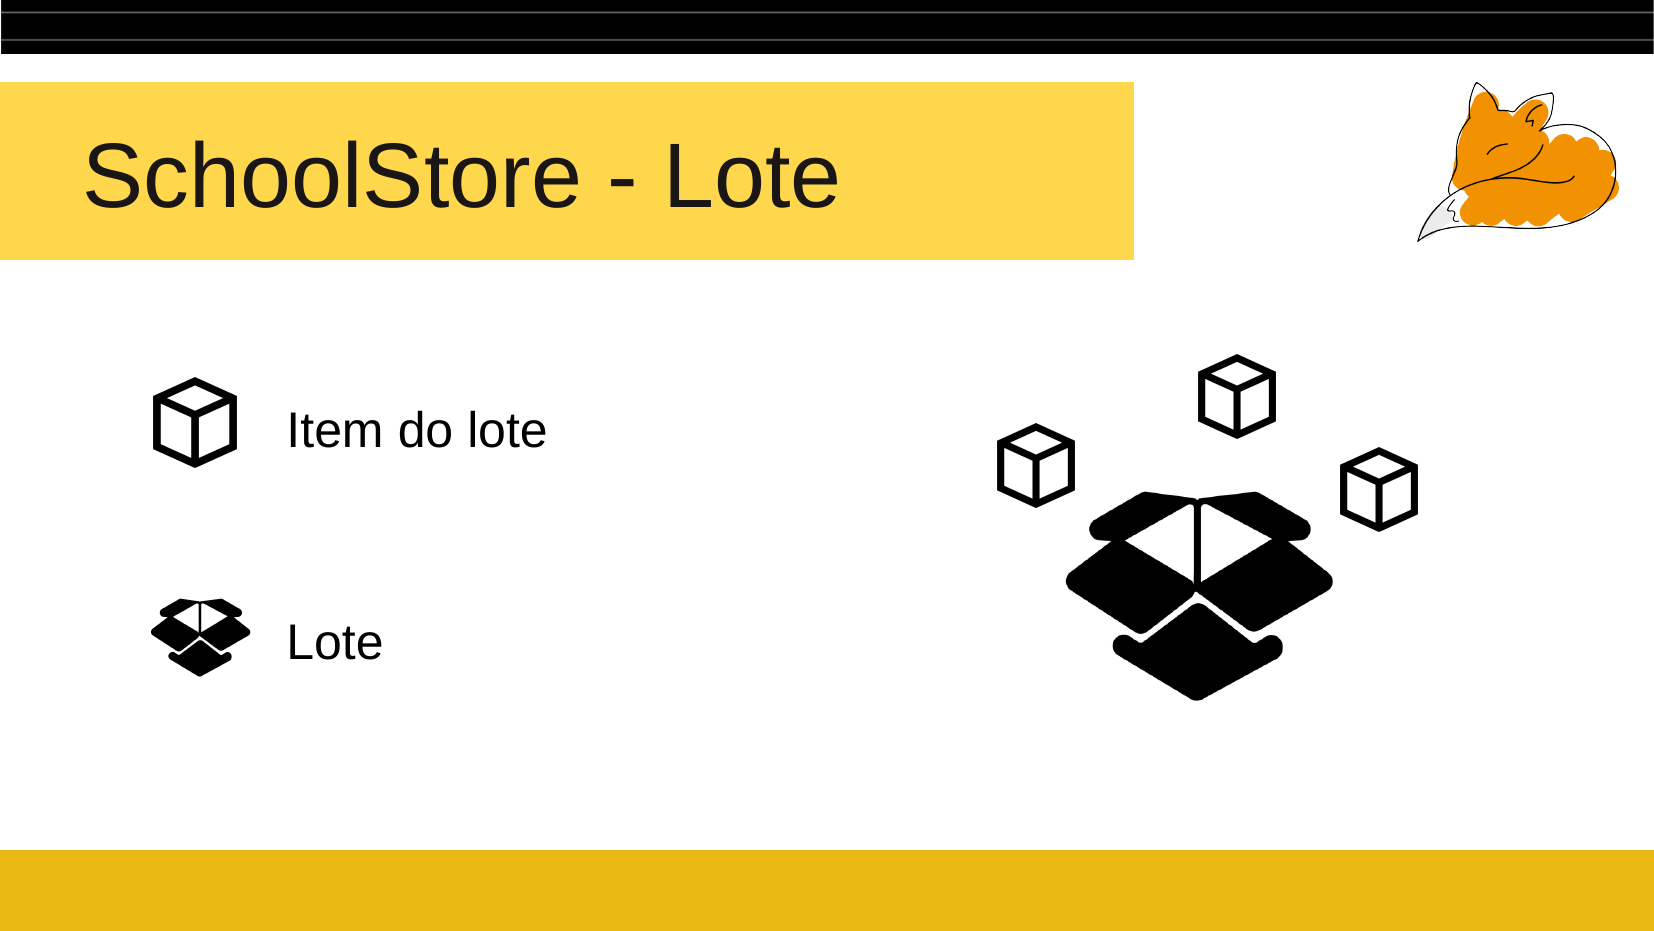

SchoolStore - Lote
Item do lote
Lote